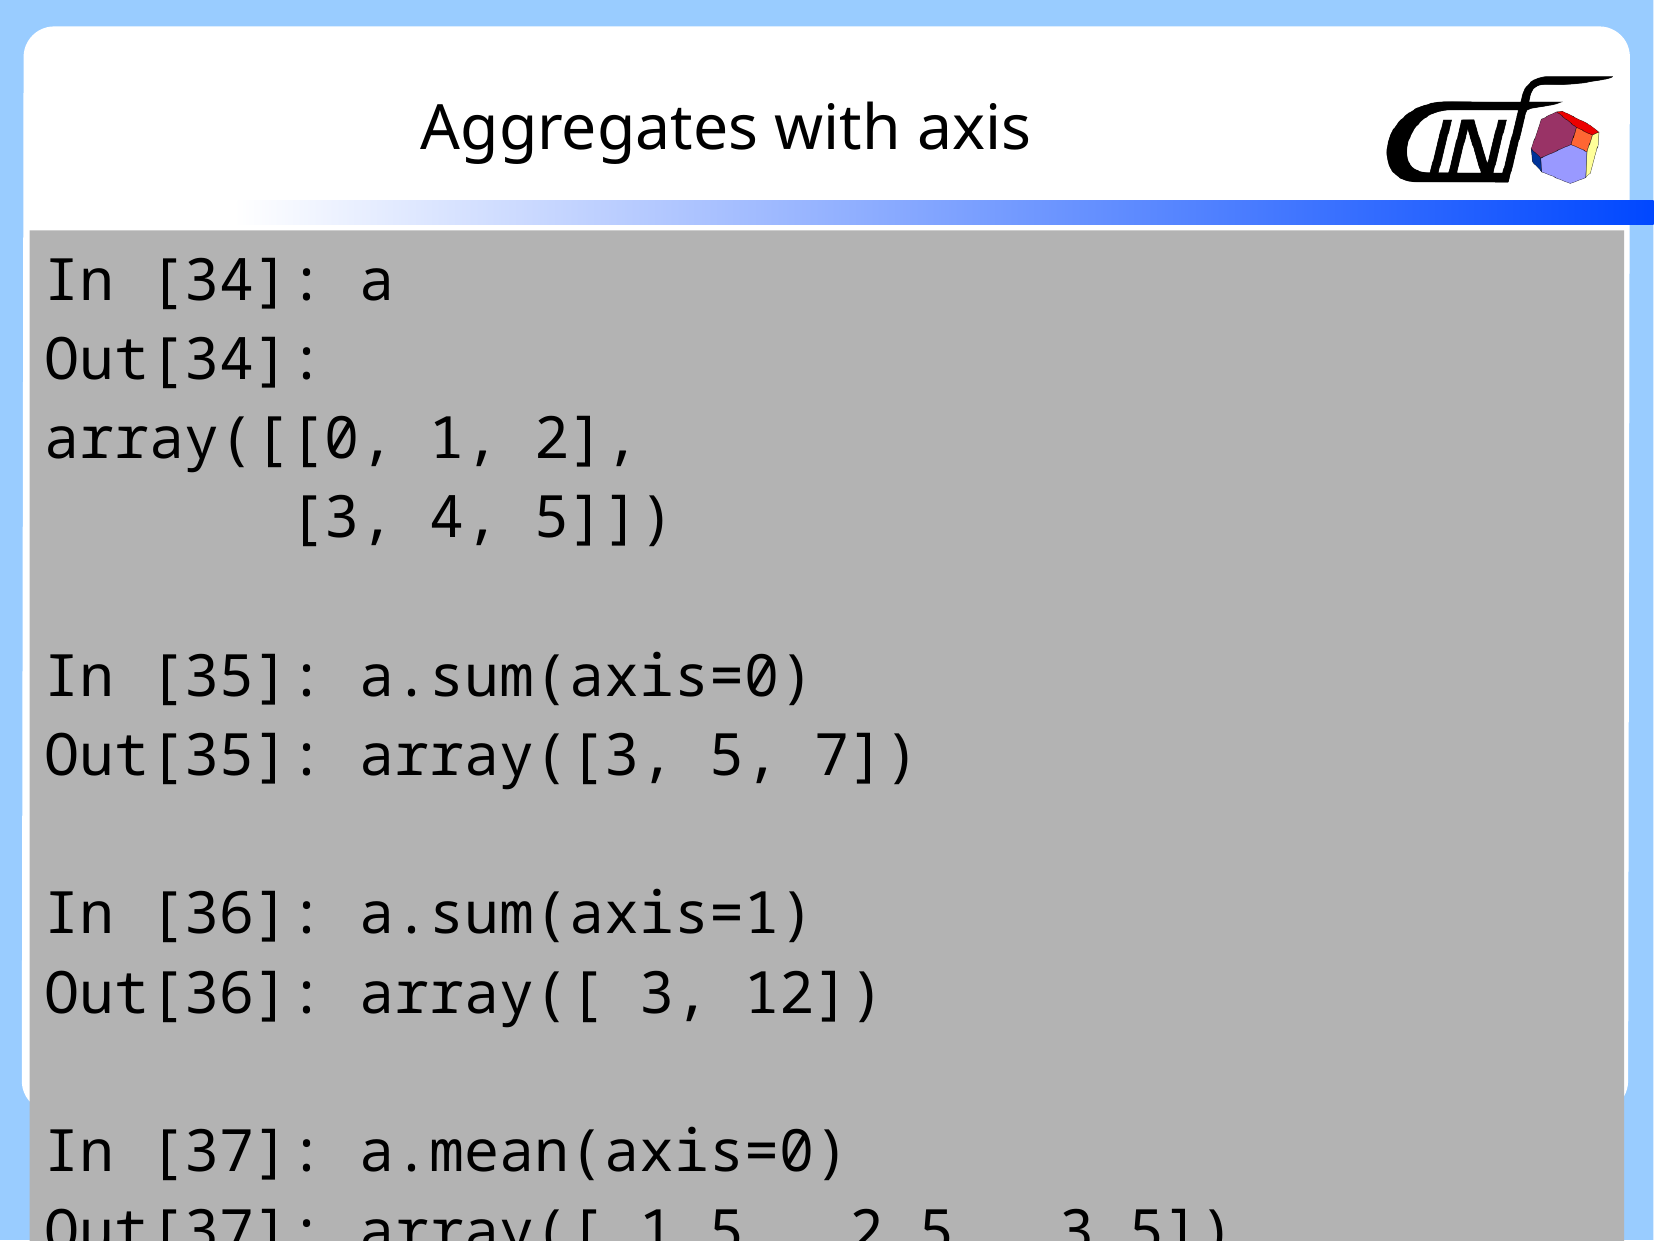

# Aggregates with axis
In [34]: a
Out[34]:
array([[0, 1, 2],
 [3, 4, 5]])
In [35]: a.sum(axis=0)
Out[35]: array([3, 5, 7])
In [36]: a.sum(axis=1)
Out[36]: array([ 3, 12])
In [37]: a.mean(axis=0)
Out[37]: array([ 1.5, 2.5, 3.5])